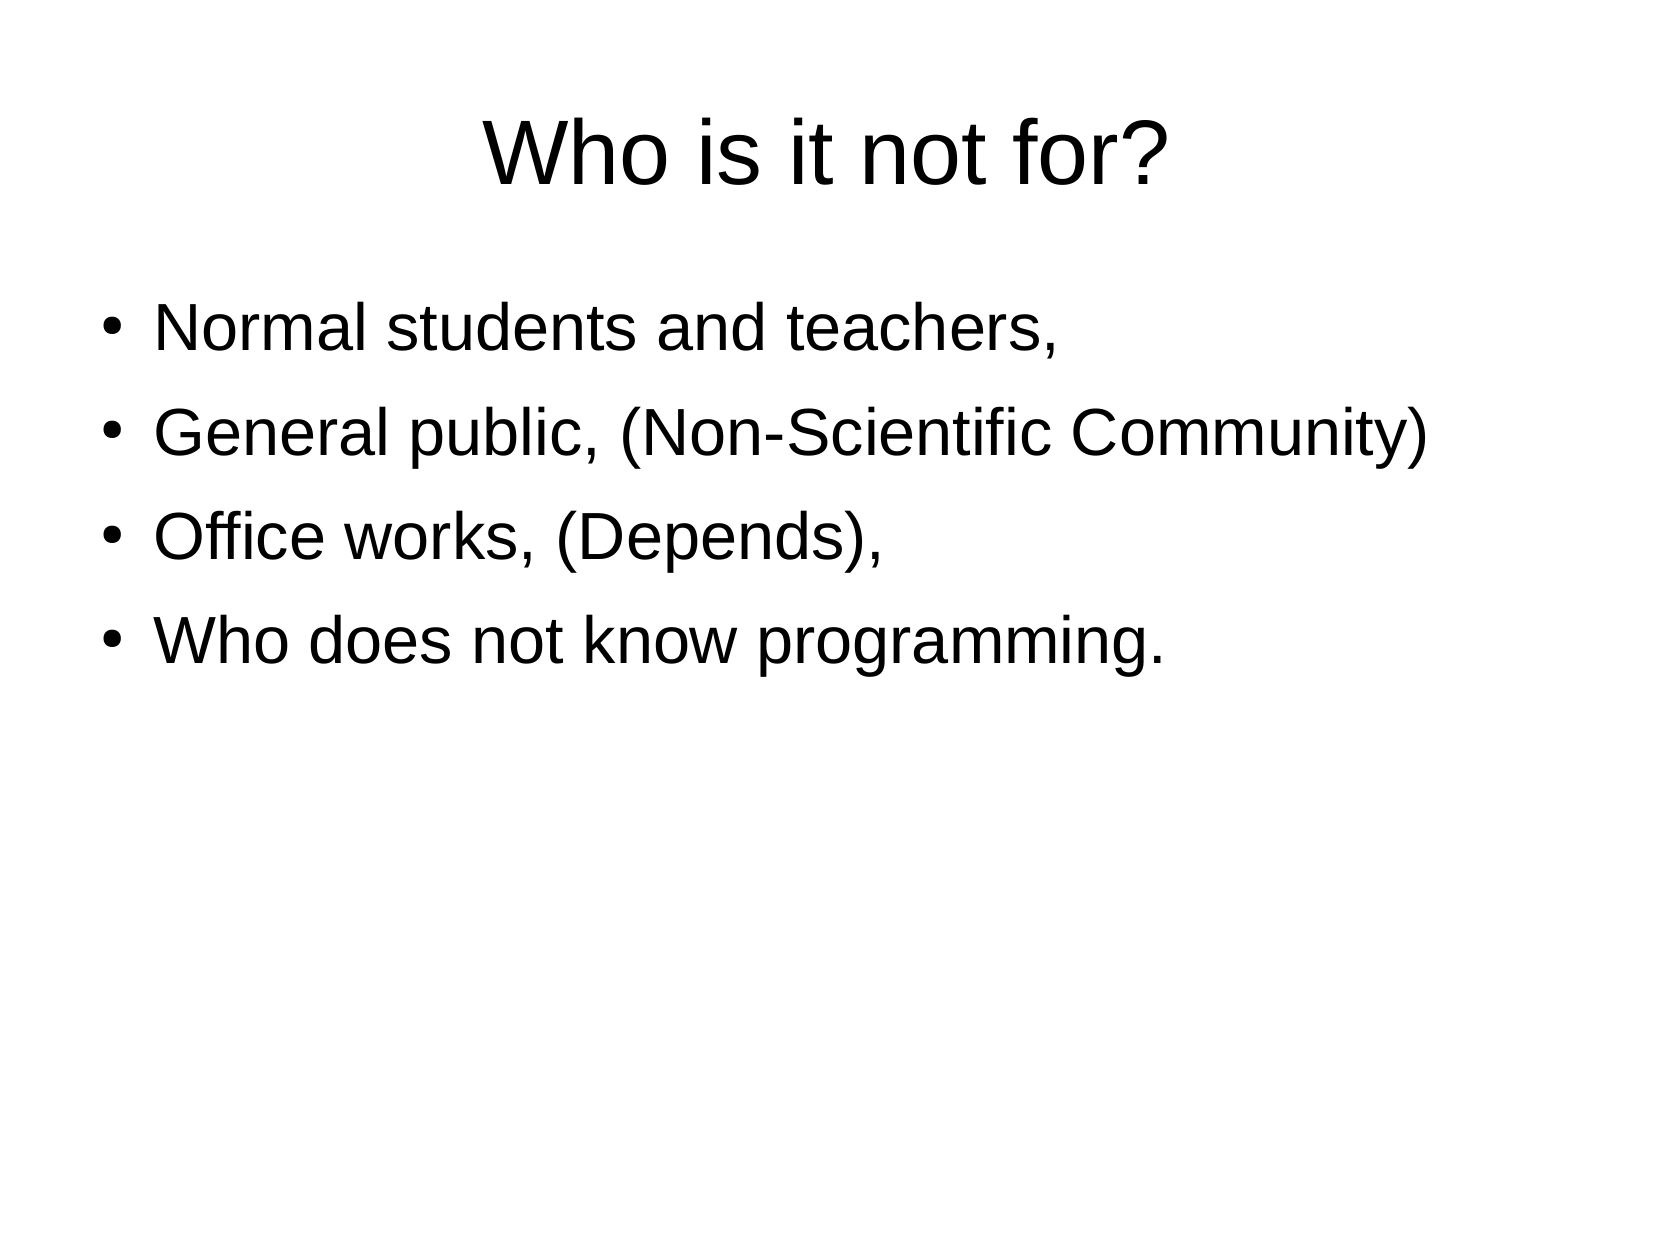

# Who is it not for?
Normal students and teachers,
General public, (Non-Scientific Community)
Office works, (Depends),
Who does not know programming.